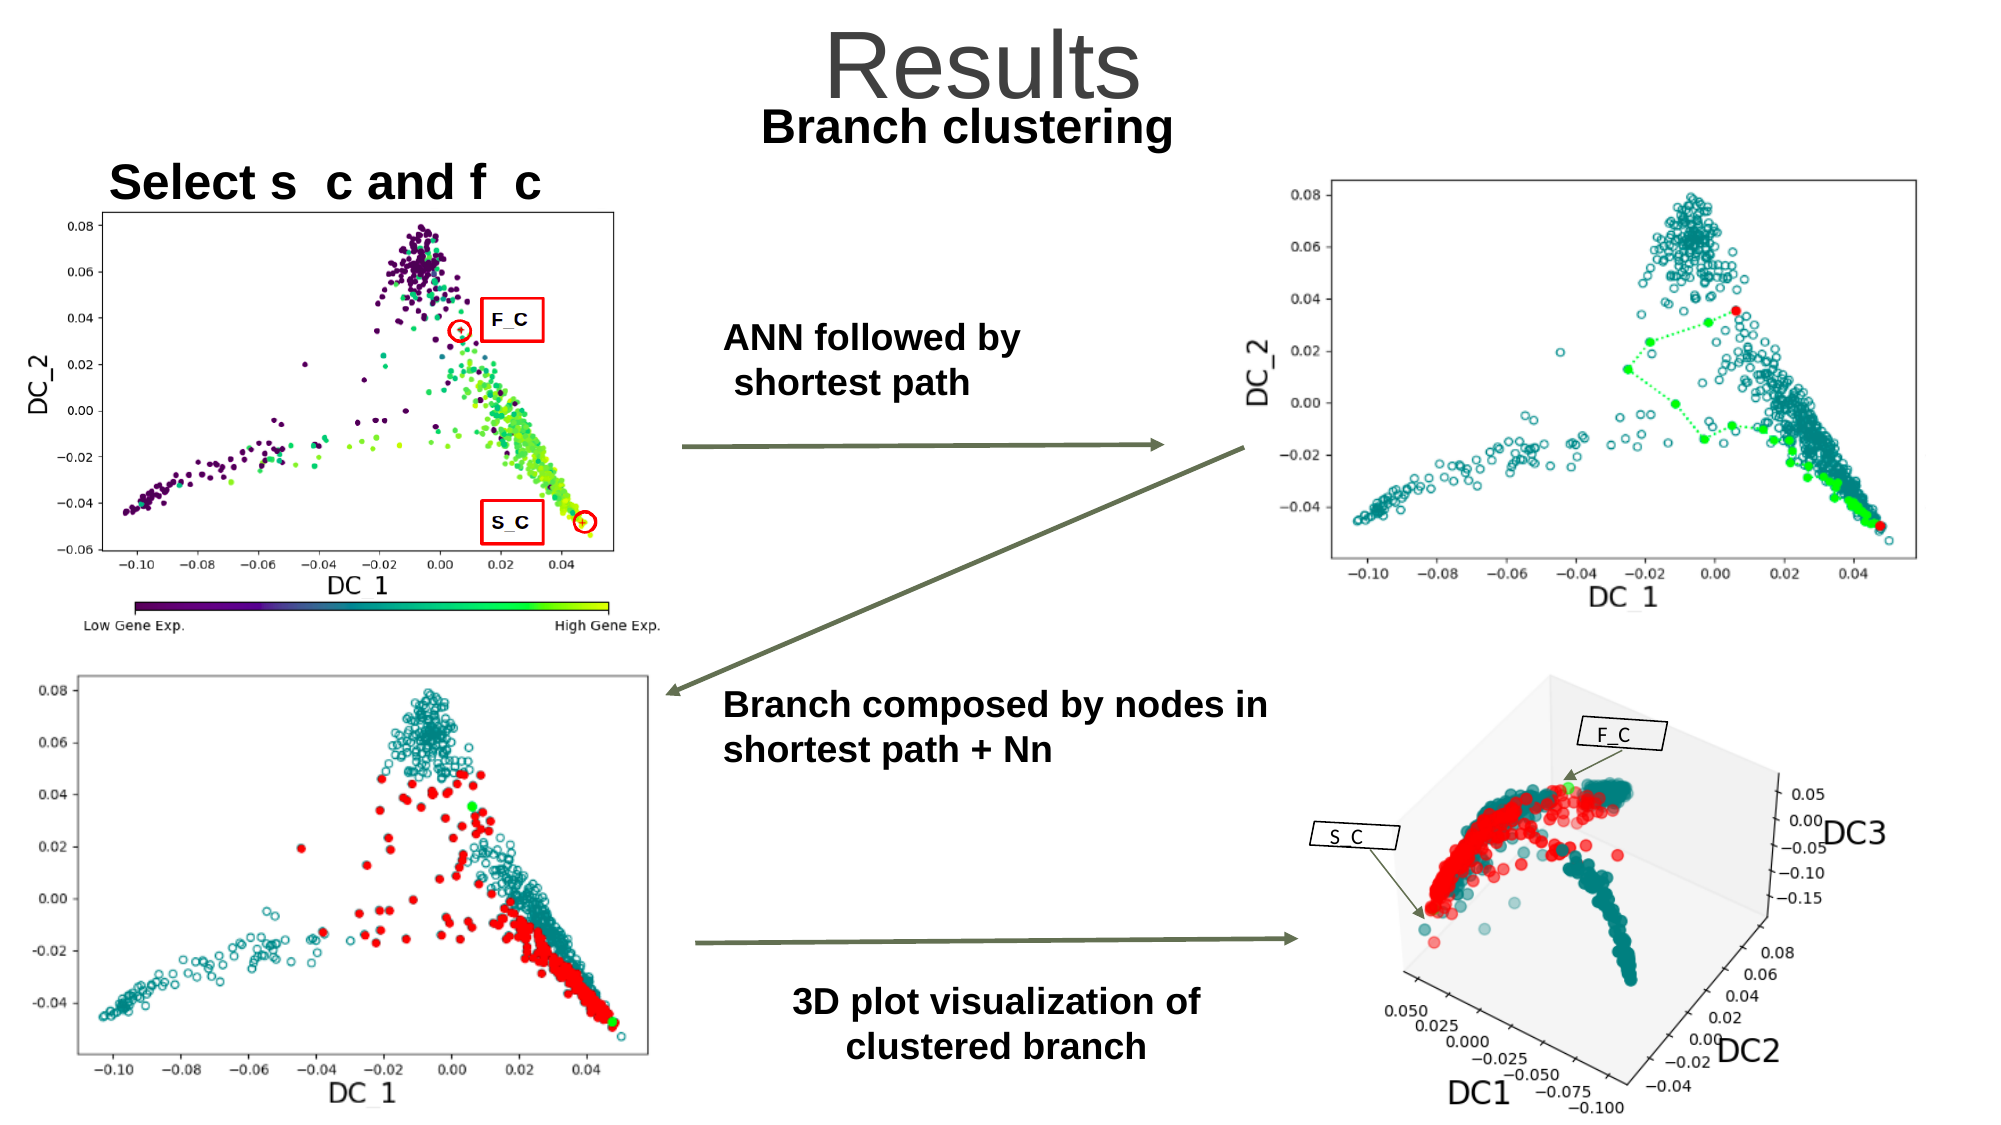

Results
Branch clustering
 Select s_c and f_c
ANN followed by
 shortest path
Branch composed by nodes in shortest path + Nn
F_C
S_C
3D plot visualization of clustered branch